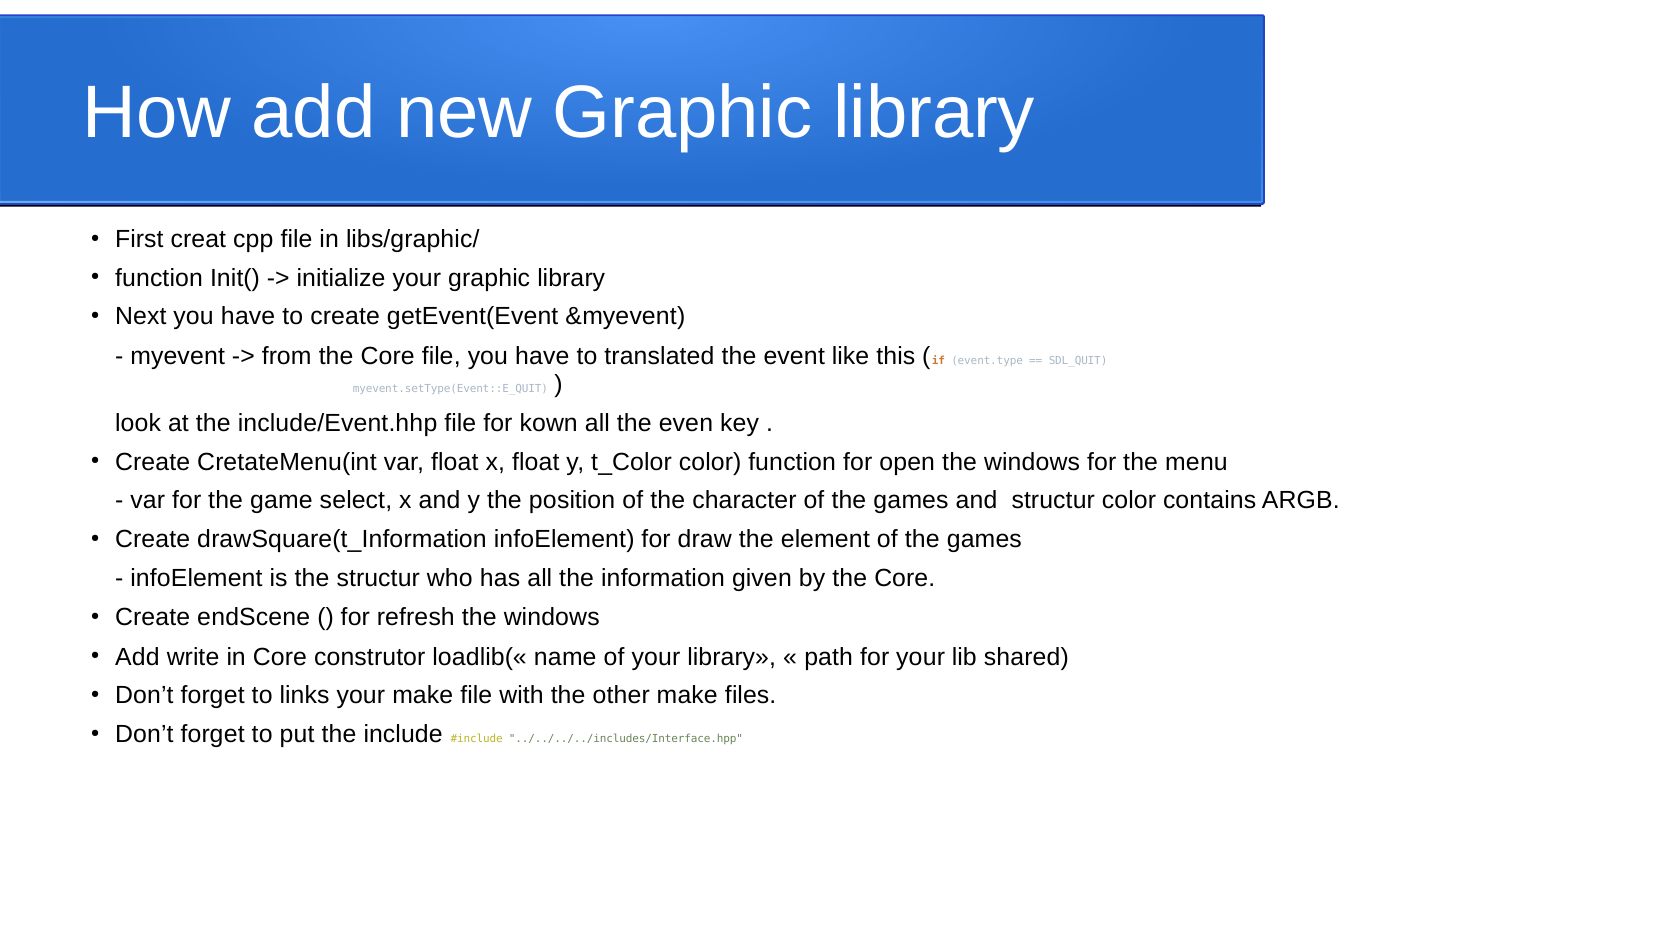

# How add new Graphic library
First creat cpp file in libs/graphic/
function Init() -> initialize your graphic library
Next you have to create getEvent(Event &myevent)
- myevent -> from the Core file, you have to translated the event like this (if (event.type == SDL_QUIT)
 							myevent.setType(Event::E_QUIT) )
look at the include/Event.hhp file for kown all the even key .
Create CretateMenu(int var, float x, float y, t_Color color) function for open the windows for the menu
- var for the game select, x and y the position of the character of the games and structur color contains ARGB.
Create drawSquare(t_Information infoElement) for draw the element of the games
- infoElement is the structur who has all the information given by the Core.
Create endScene () for refresh the windows
Add write in Core construtor loadlib(« name of your library», « path for your lib shared)
Don’t forget to links your make file with the other make files.
Don’t forget to put the include #include "../../../../includes/Interface.hpp"